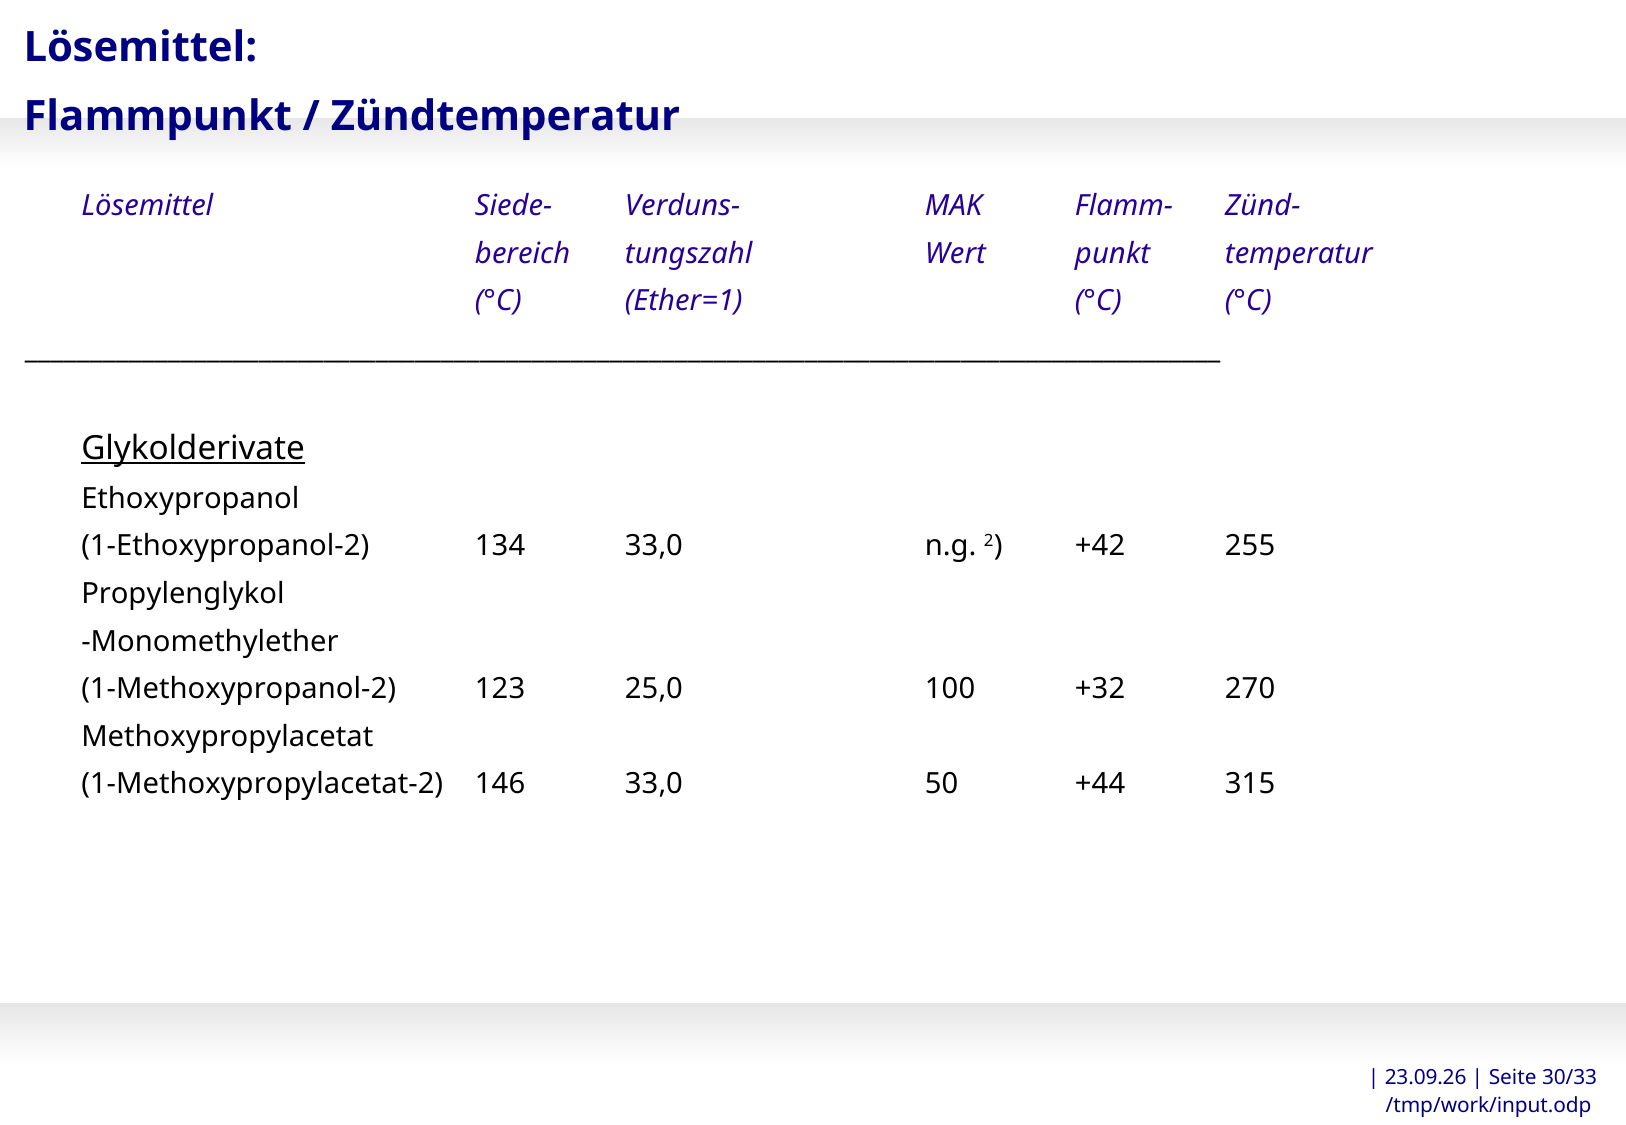

# Lösemittel: Flammpunkt / Zündtemperatur
	Lösemittel		Siede-	Verduns-		MAK	Flamm-	Zünd-
				bereich	tungszahl		Wert	punkt	temperatur
				(°C) 	(Ether=1)			(°C) 	(°C)
____________________________________________________________________________________________
	Glykolderivate
	Ethoxypropanol
	(1-Ethoxypropanol-2)	134	33,0		n.g. 2)	+42	255
	Propylenglykol
	-Monomethylether
	(1-Methoxypropanol-2)	123	25,0		100	+32	270
	Methoxypropylacetat
	(1-Methoxypropylacetat-2)	146	33,0		50	+44	315